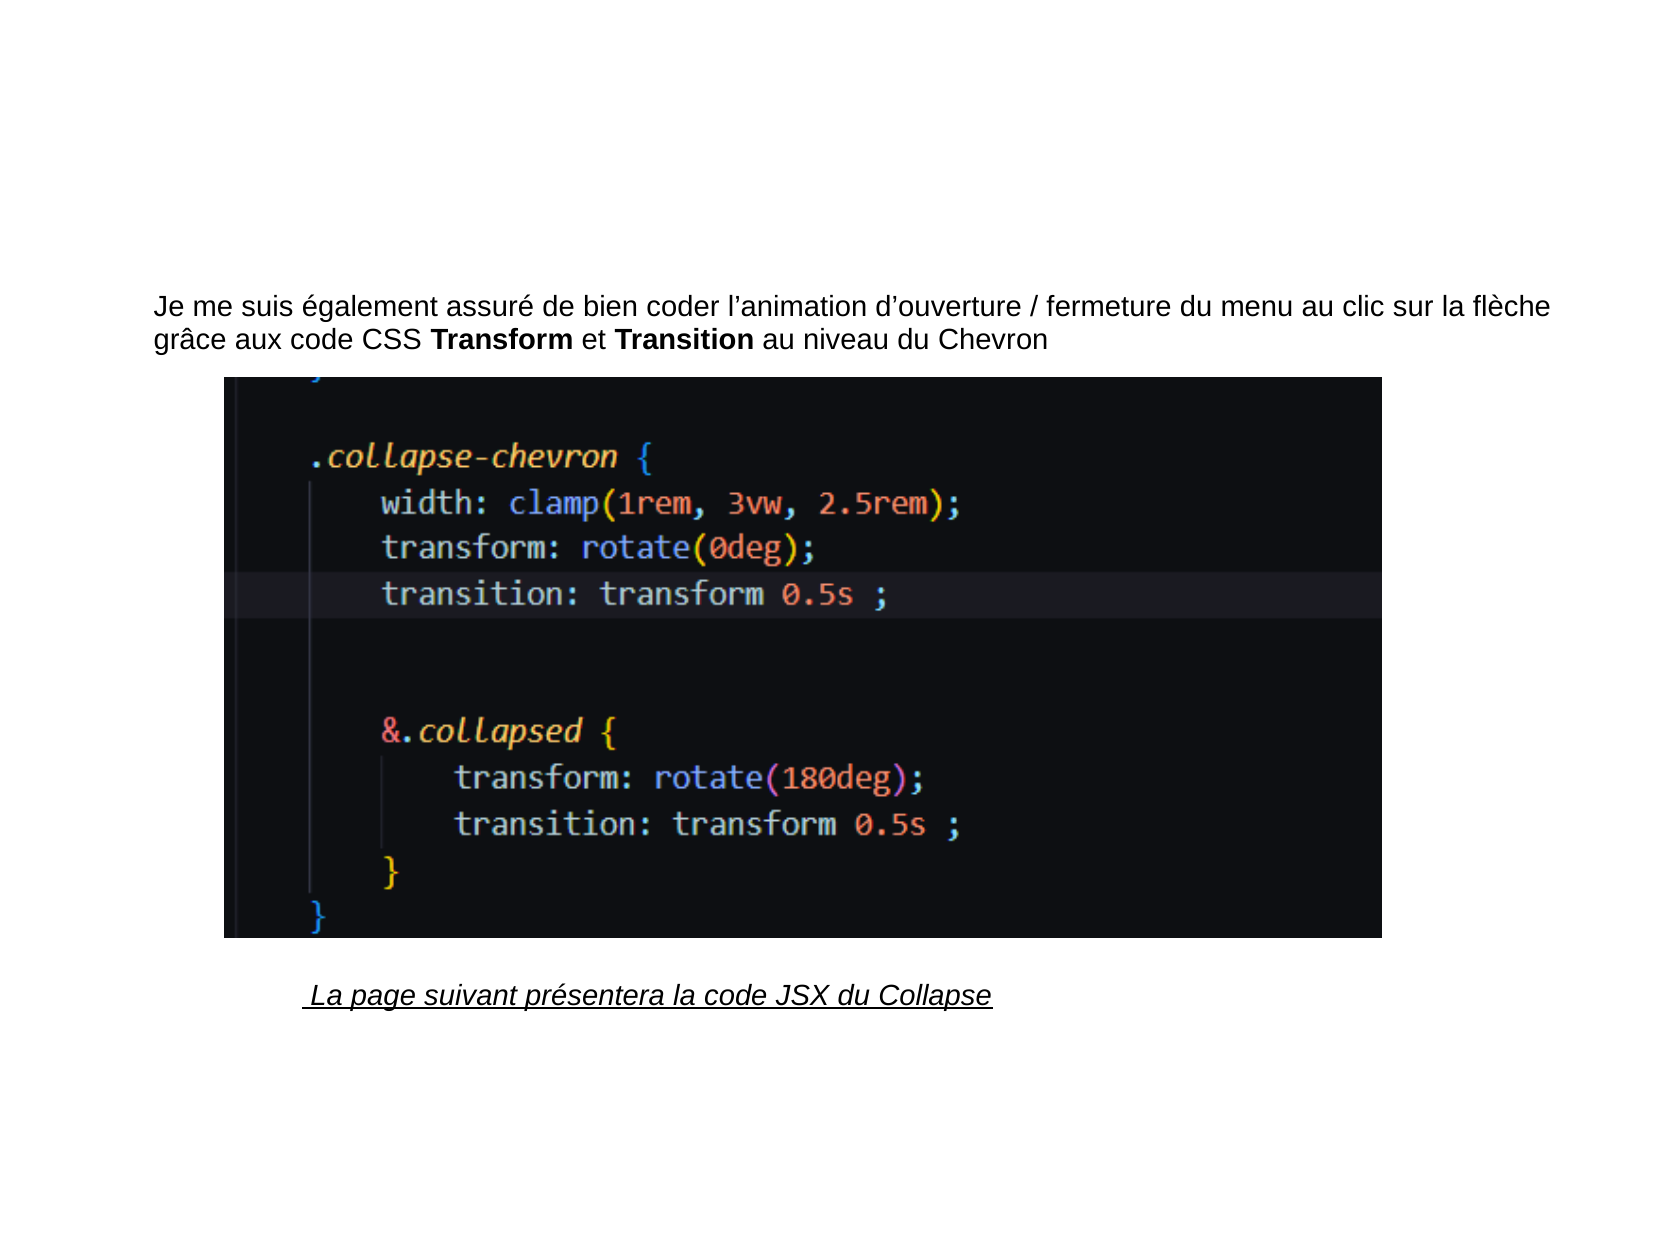

#
Je me suis également assuré de bien coder l’animation d’ouverture / fermeture du menu au clic sur la flèche grâce aux code CSS Transform et Transition au niveau du Chevron
 La page suivant présentera la code JSX du Collapse